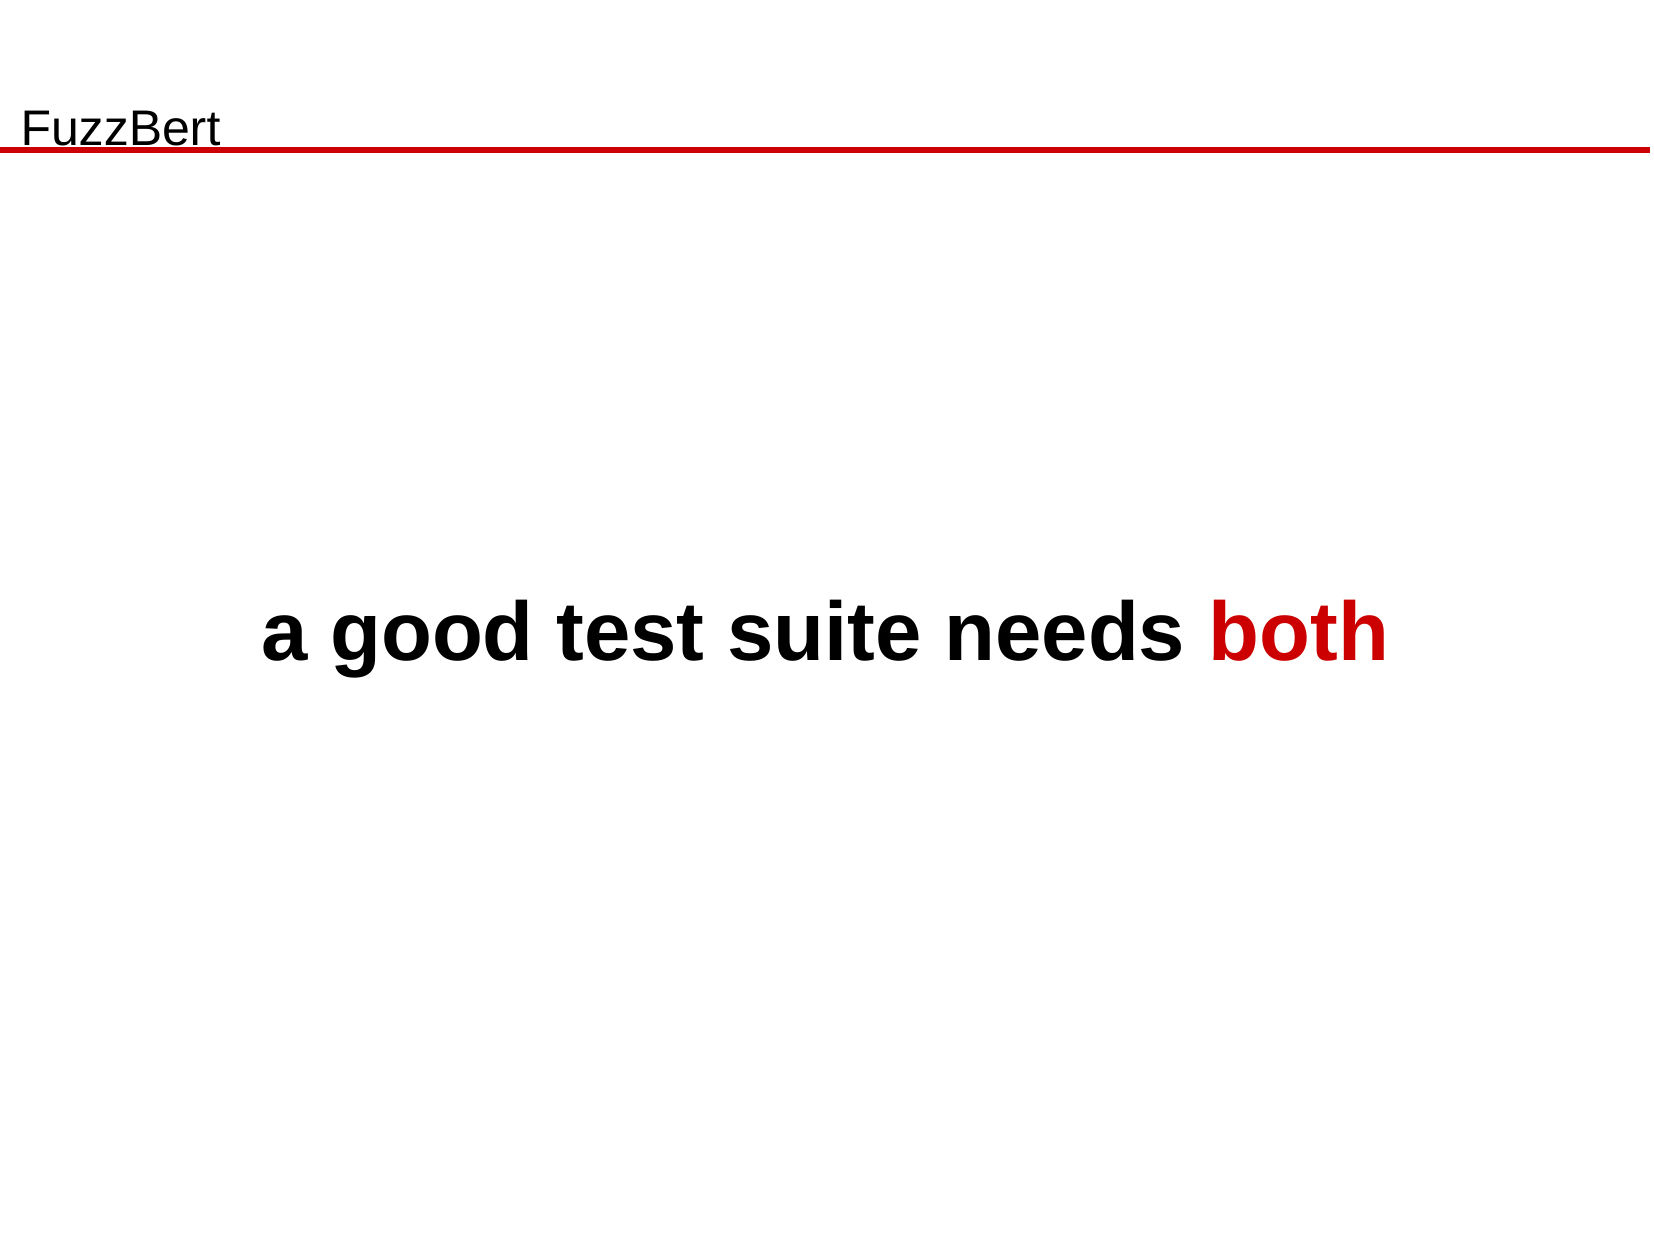

#
FuzzBert
a good test suite needs both